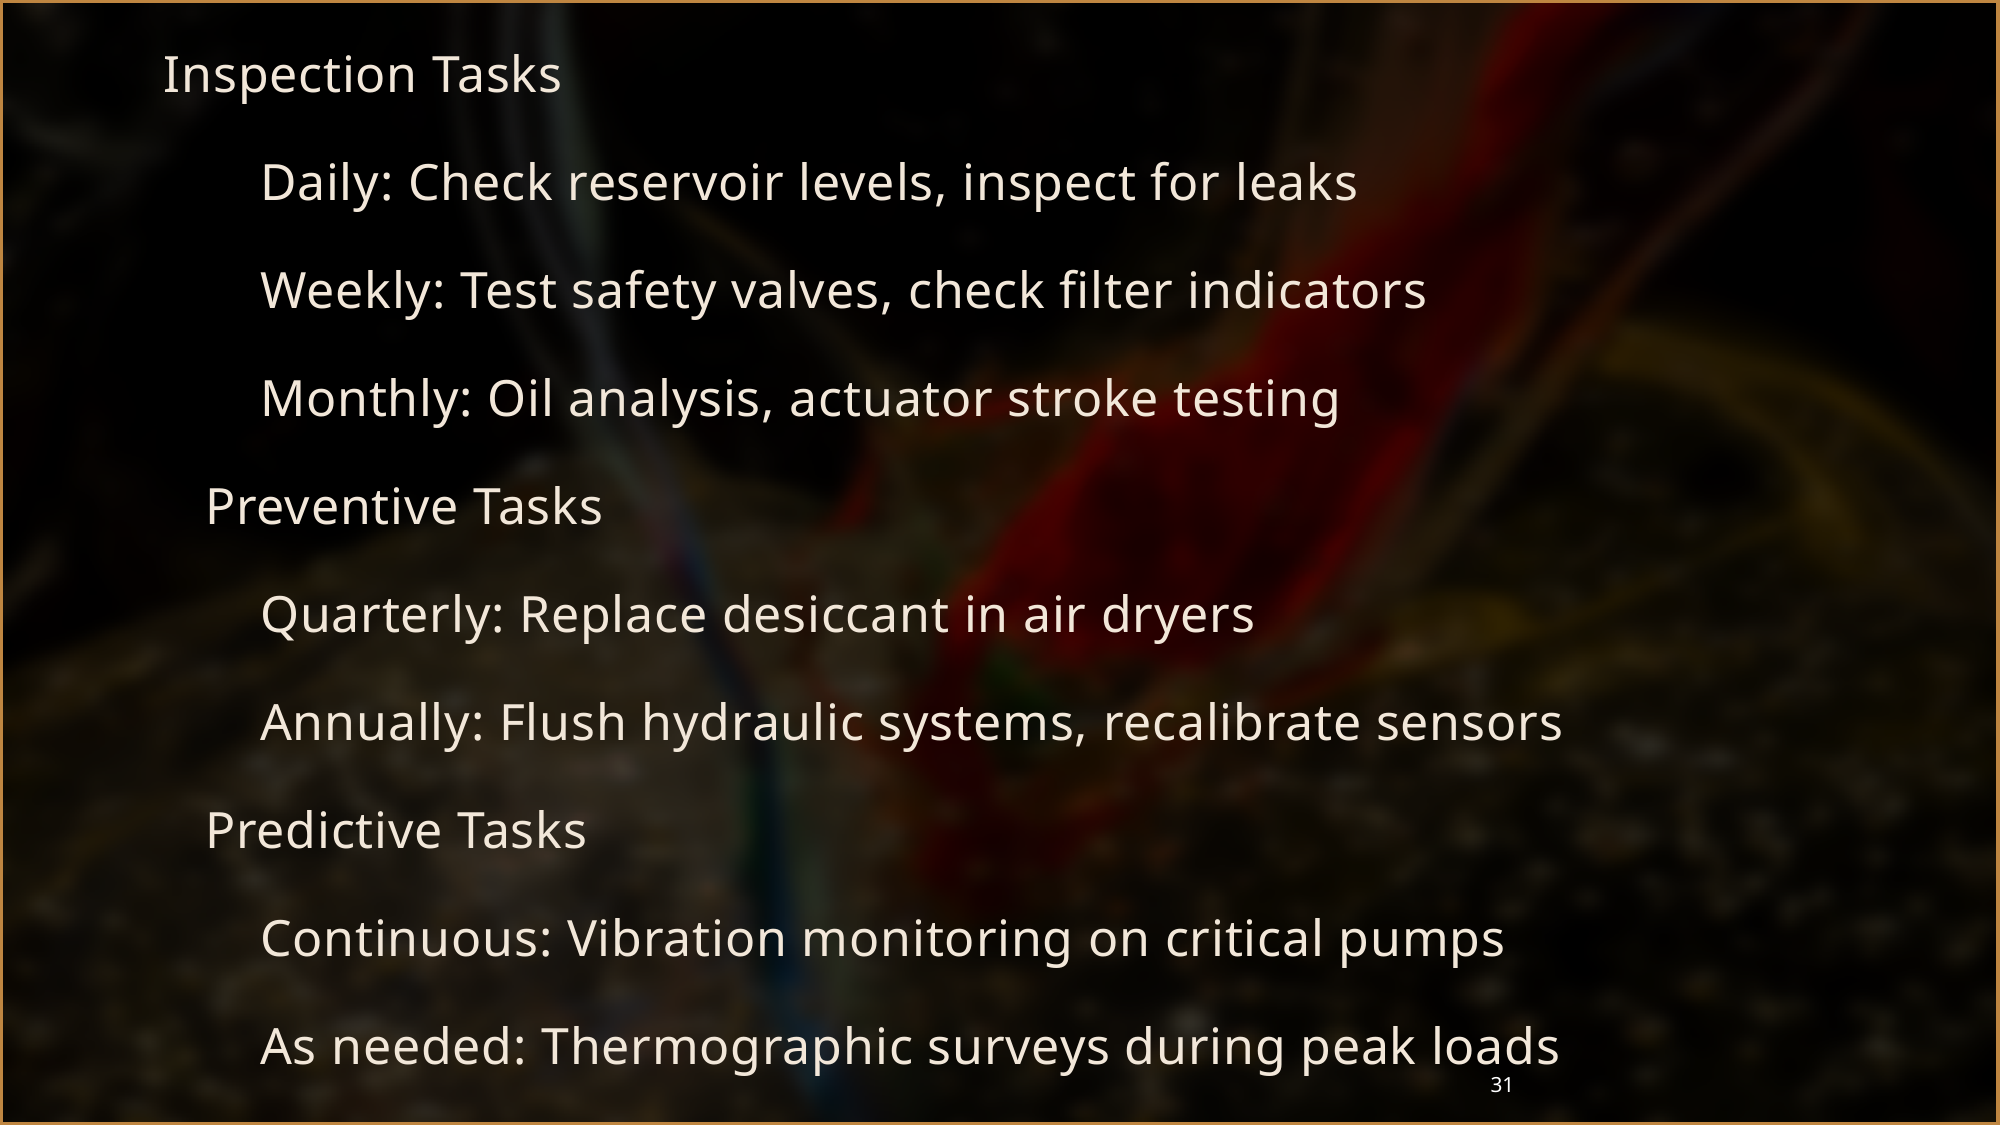

# Inspection Tasks Daily: Check reservoir levels, inspect for leaks Weekly: Test safety valves, check filter indicators Monthly: Oil analysis, actuator stroke testing Preventive Tasks Quarterly: Replace desiccant in air dryers Annually: Flush hydraulic systems, recalibrate sensors Predictive Tasks Continuous: Vibration monitoring on critical pumps As needed: Thermographic surveys during peak loads